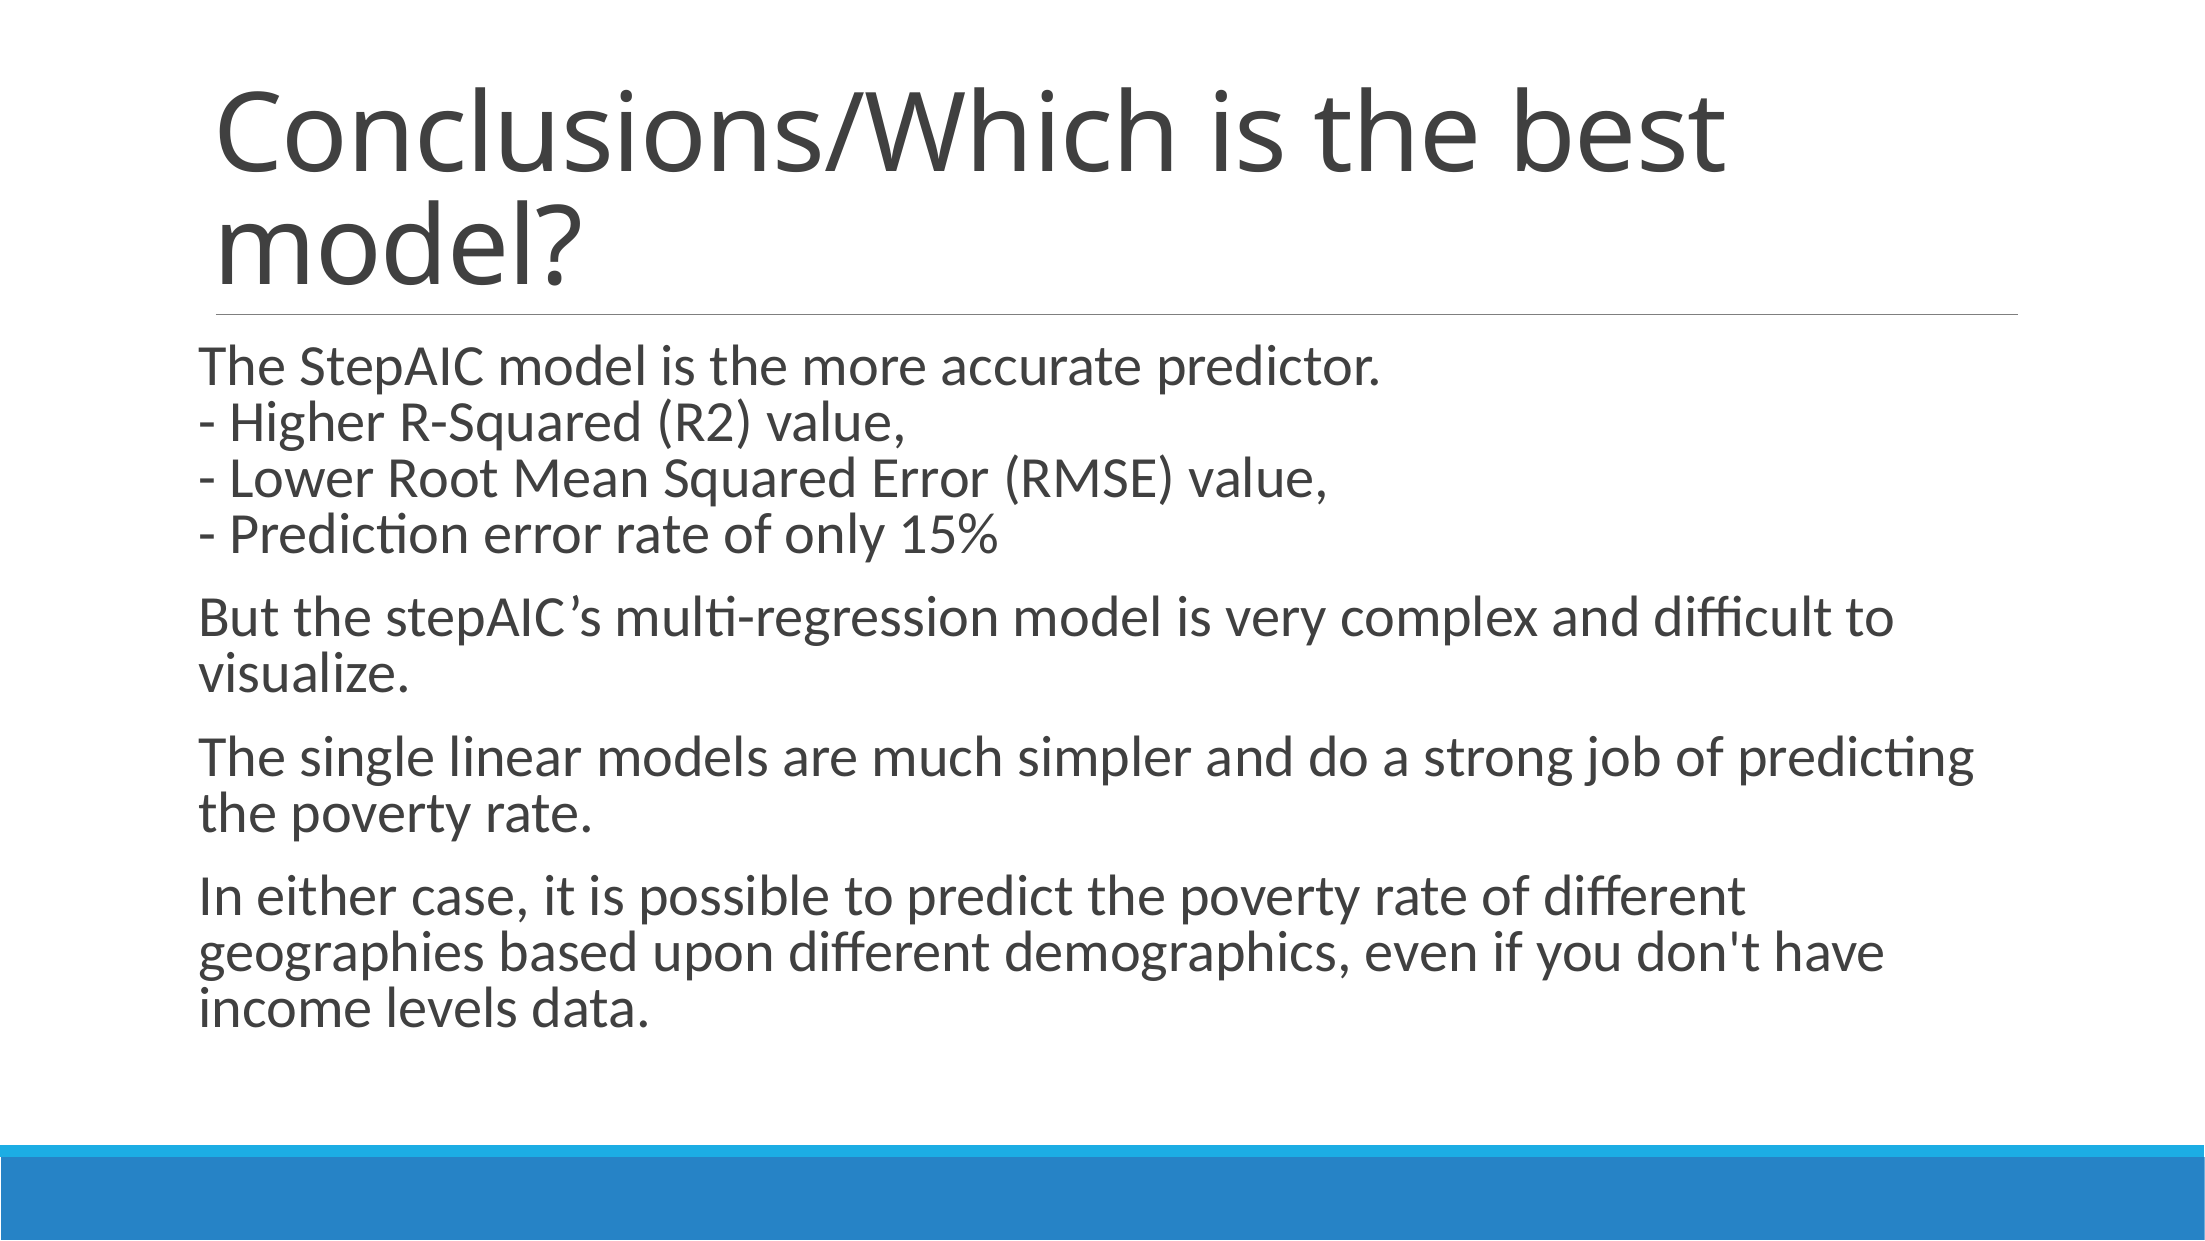

# Conclusions/Which is the best model?
The StepAIC model is the more accurate predictor.
- Higher R-Squared (R2) value,
- Lower Root Mean Squared Error (RMSE) value,
- Prediction error rate of only 15%
But the stepAIC’s multi-regression model is very complex and difficult to visualize.
The single linear models are much simpler and do a strong job of predicting the poverty rate.
In either case, it is possible to predict the poverty rate of different geographies based upon different demographics, even if you don't have income levels data.